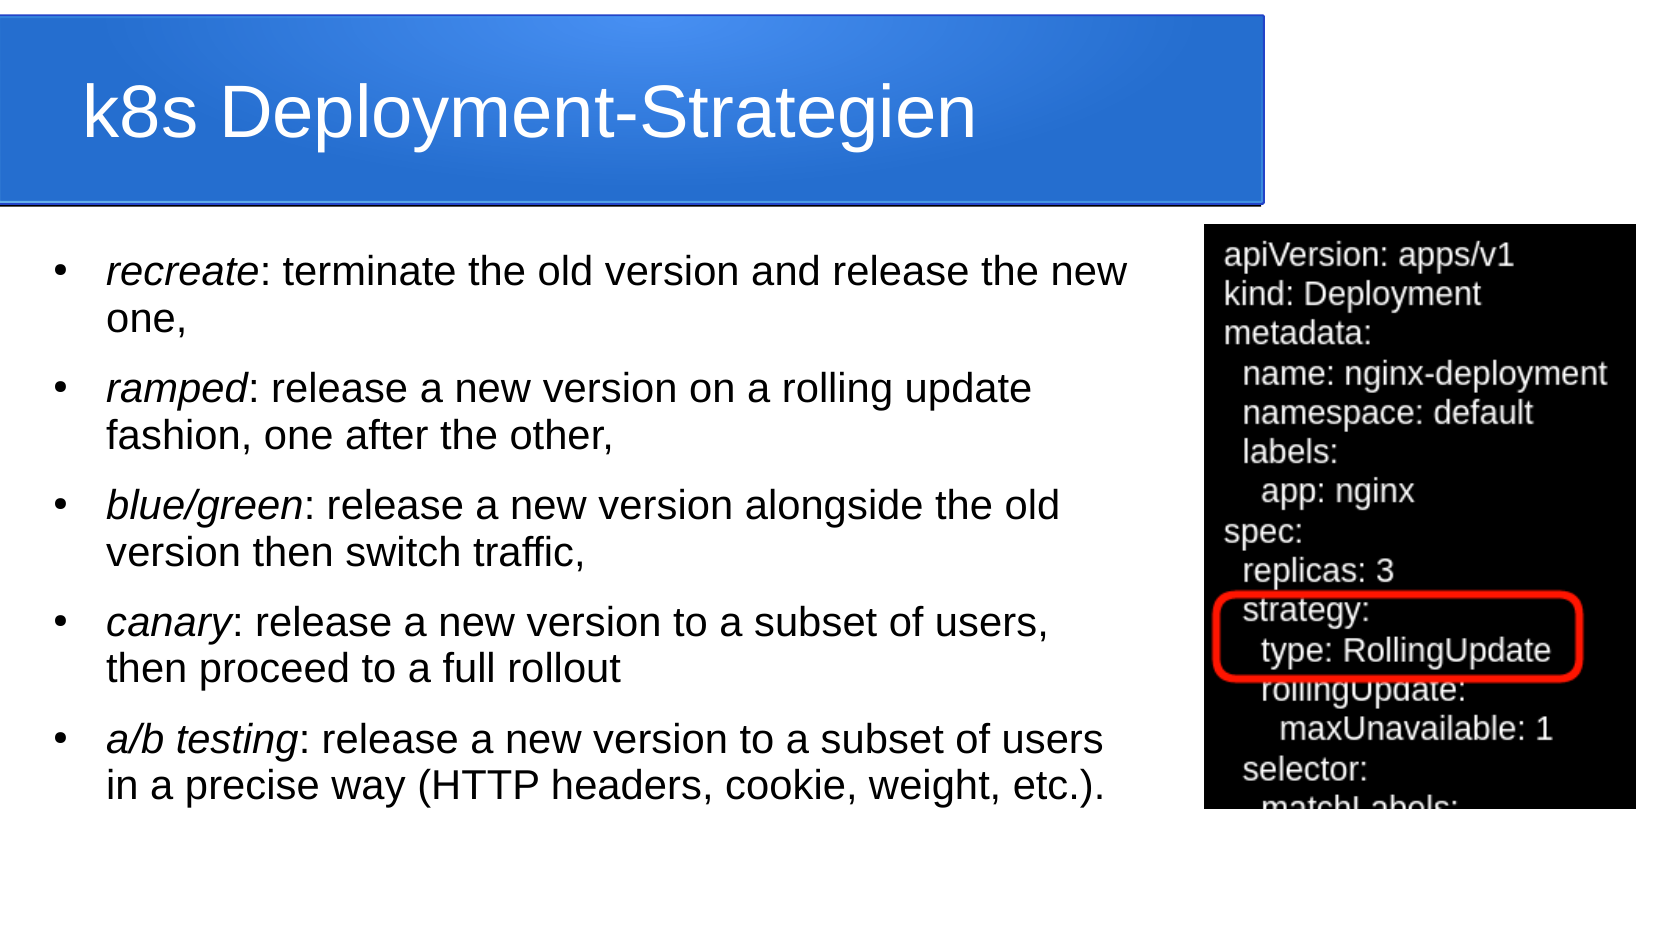

# k8s Deployment-Strategien
recreate: terminate the old version and release the new one,
ramped: release a new version on a rolling update fashion, one after the other,
blue/green: release a new version alongside the old version then switch traffic,
canary: release a new version to a subset of users, then proceed to a full rollout
a/b testing: release a new version to a subset of users in a precise way (HTTP headers, cookie, weight, etc.).